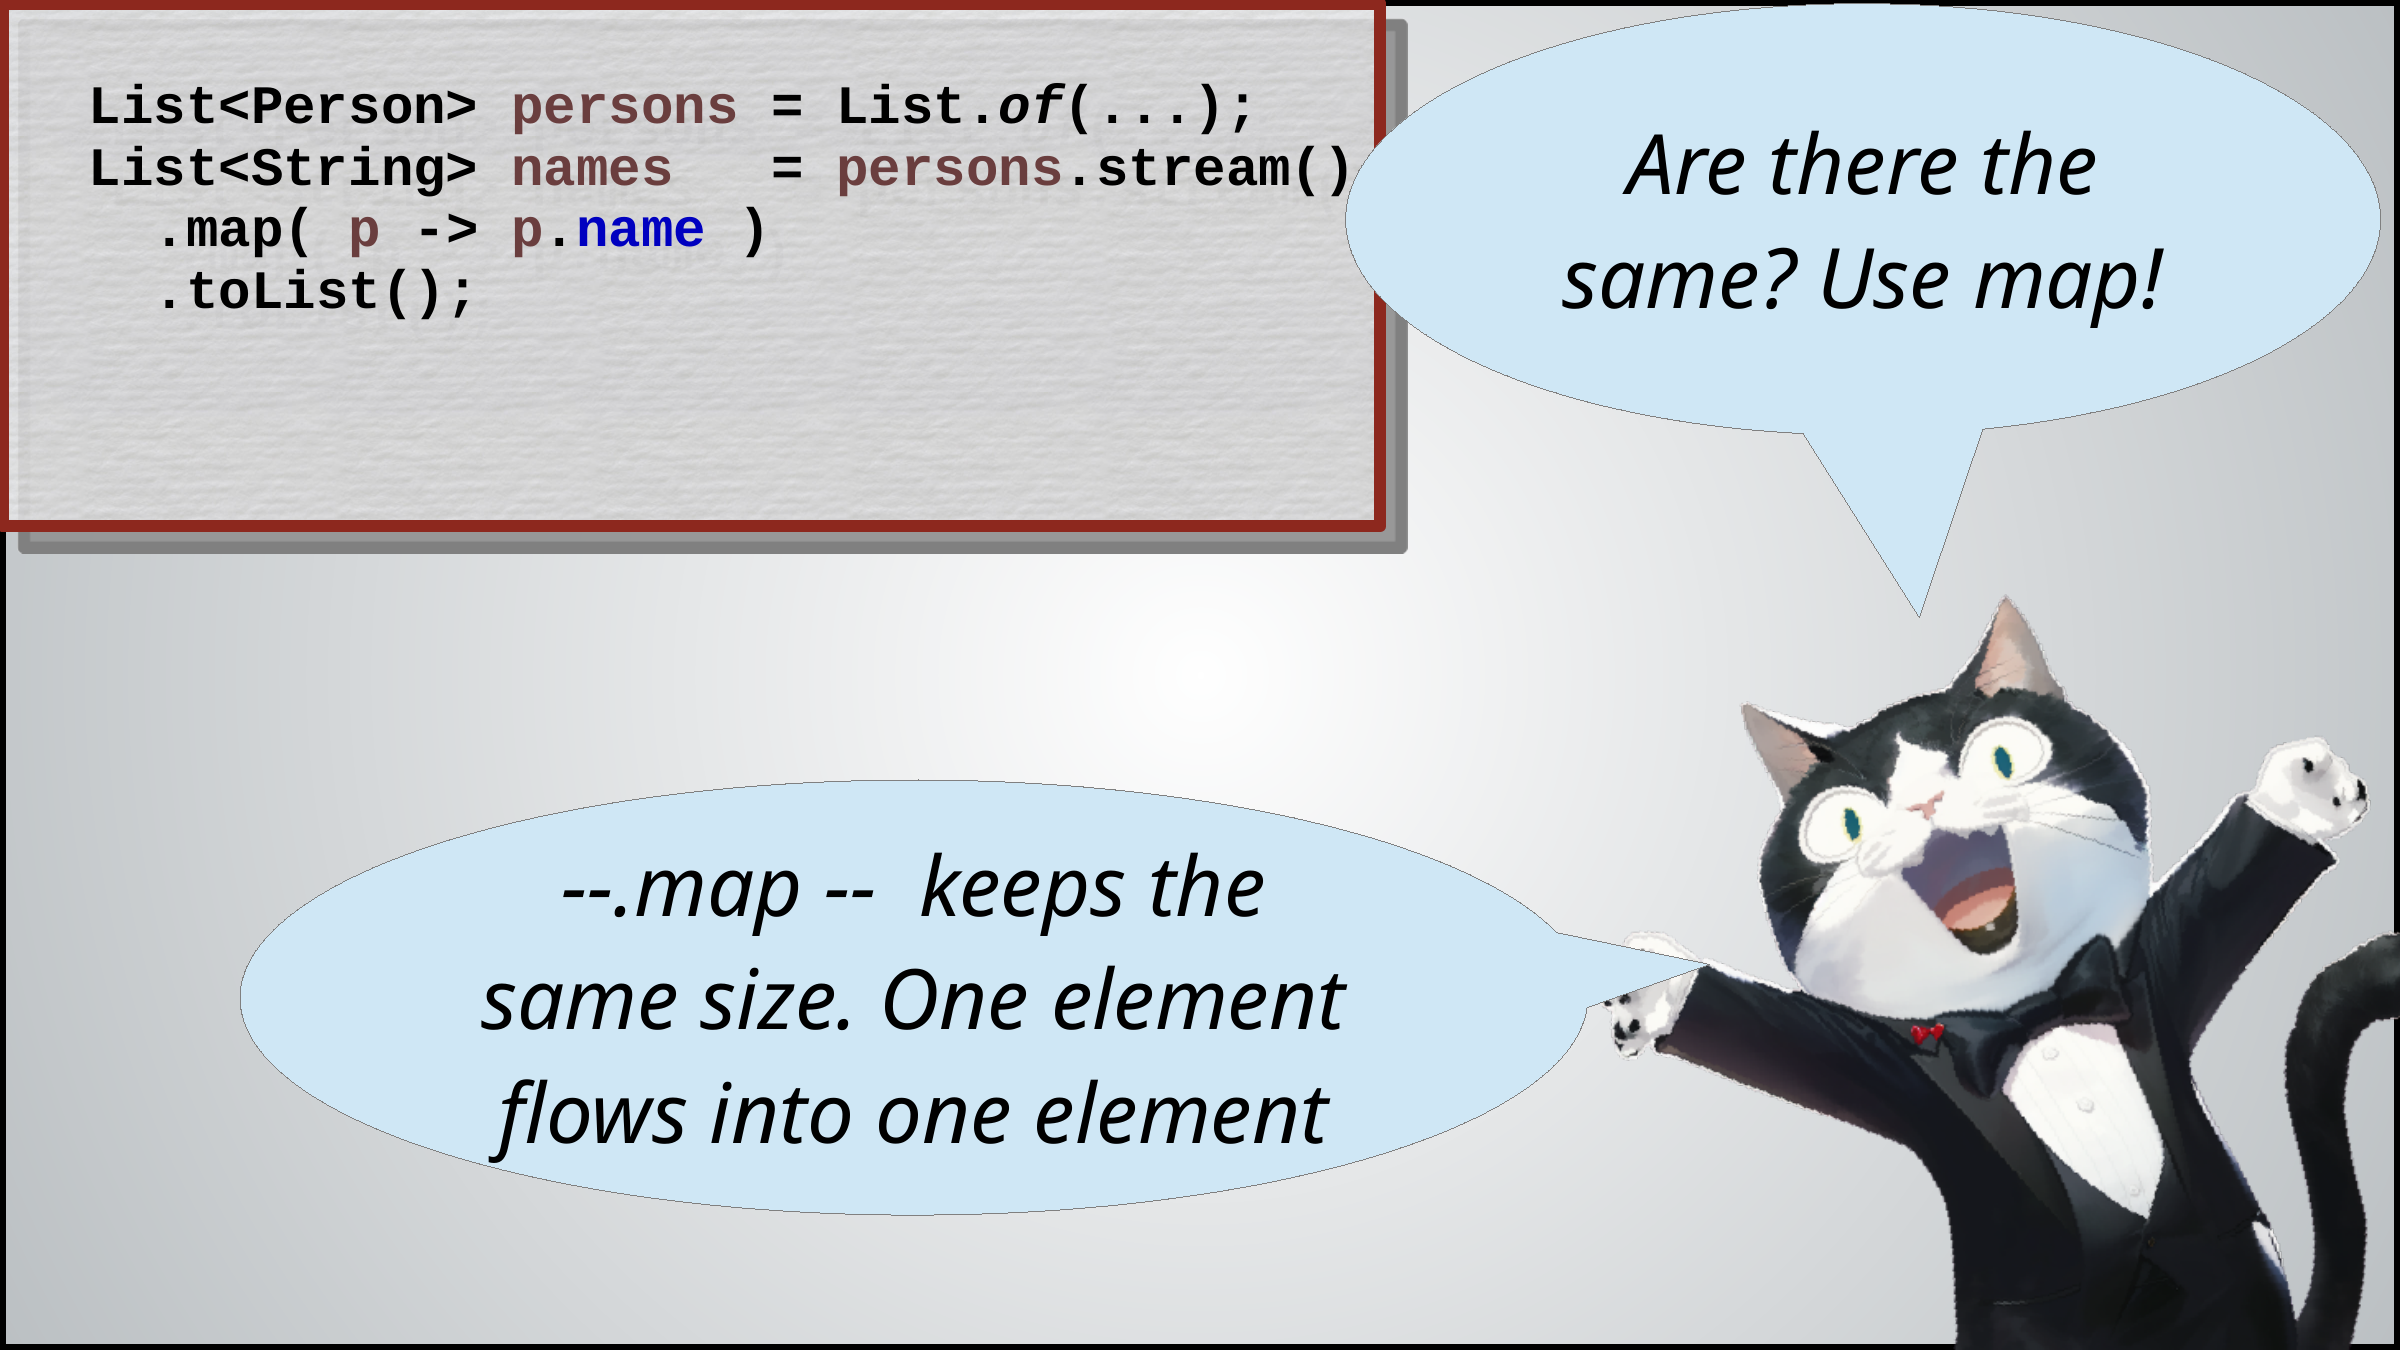

List<Person> persons = List.of(...);
 List<String> names = persons.stream()
 .map( p -> p.name )
 .toList();
Are there the same? Use map!
--.map -- keeps the same size. One element flows into one element